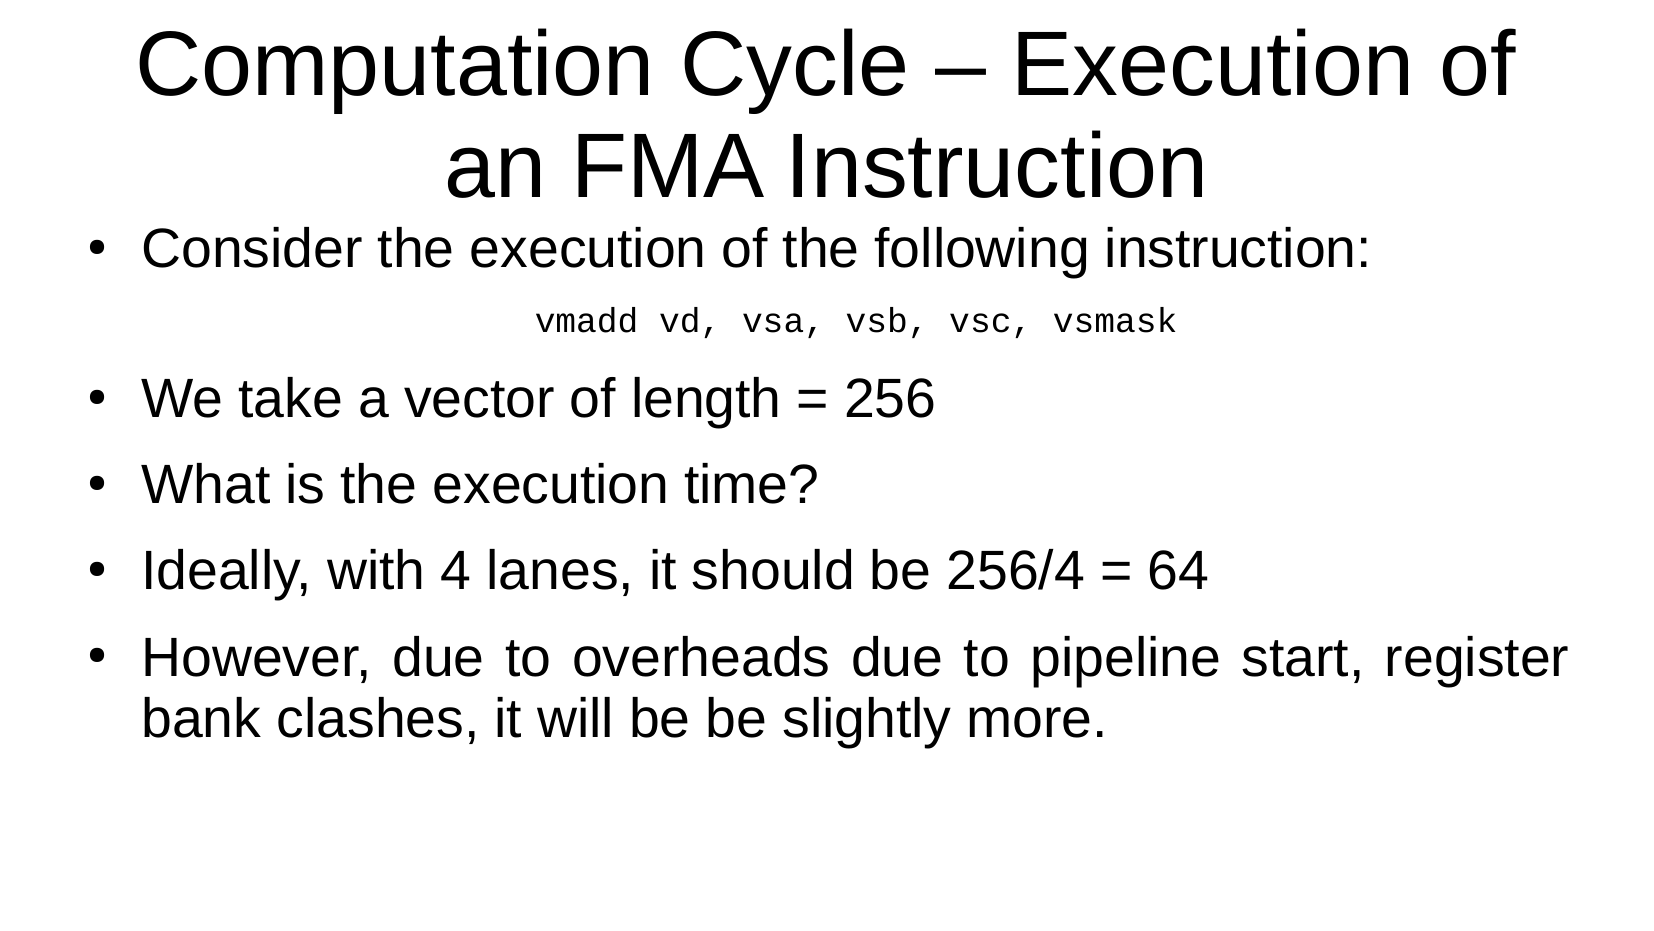

# Computation Cycle – Execution of an FMA Instruction
Consider the execution of the following instruction:
 					 vmadd vd, vsa, vsb, vsc, vsmask
We take a vector of length = 256
What is the execution time?
Ideally, with 4 lanes, it should be 256/4 = 64
However, due to overheads due to pipeline start, register bank clashes, it will be be slightly more.